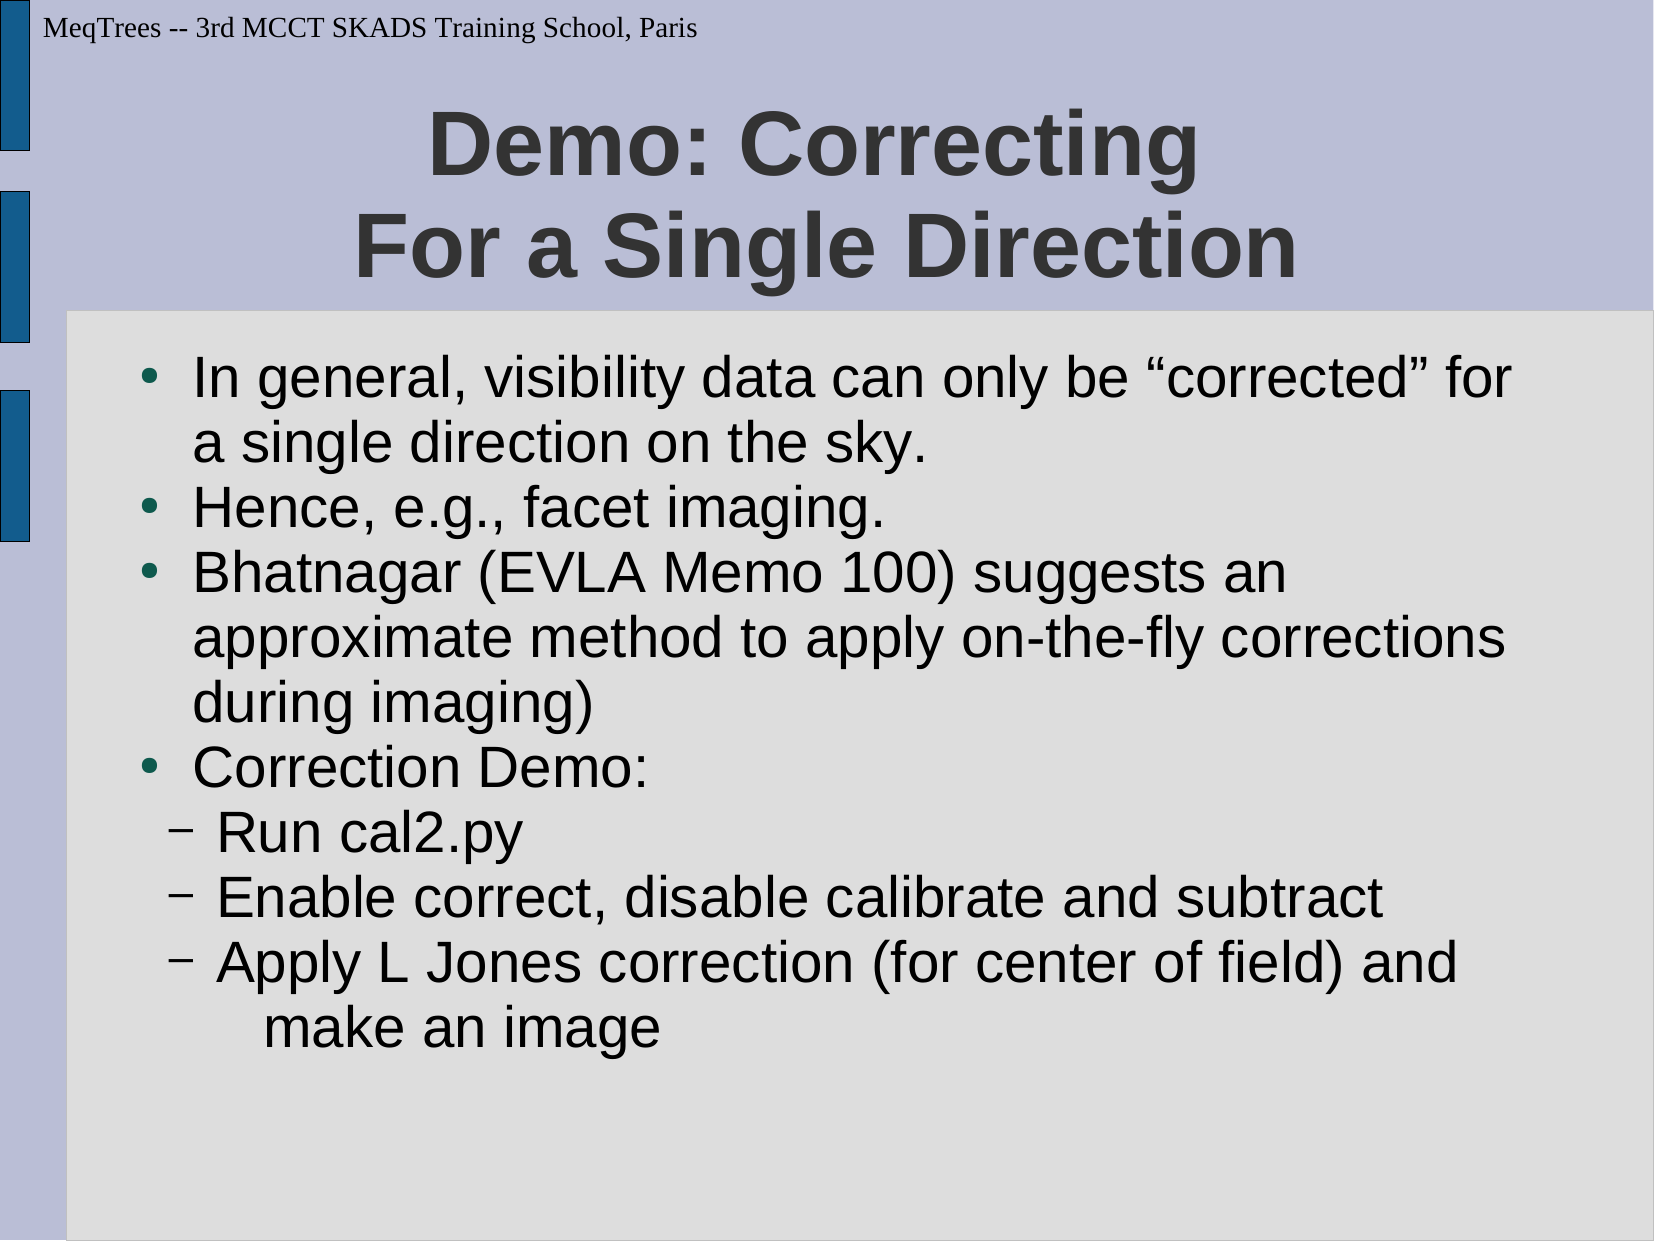

MeqTrees -- 3rd MCCT SKADS Training School, Paris
# Demo: Correcting For a Single Direction
In general, visibility data can only be “corrected” for a single direction on the sky.
Hence, e.g., facet imaging.
Bhatnagar (EVLA Memo 100) suggests an approximate method to apply on-the-fly corrections during imaging)
Correction Demo:
Run cal2.py
Enable correct, disable calibrate and subtract
Apply L Jones correction (for center of field) and make an image